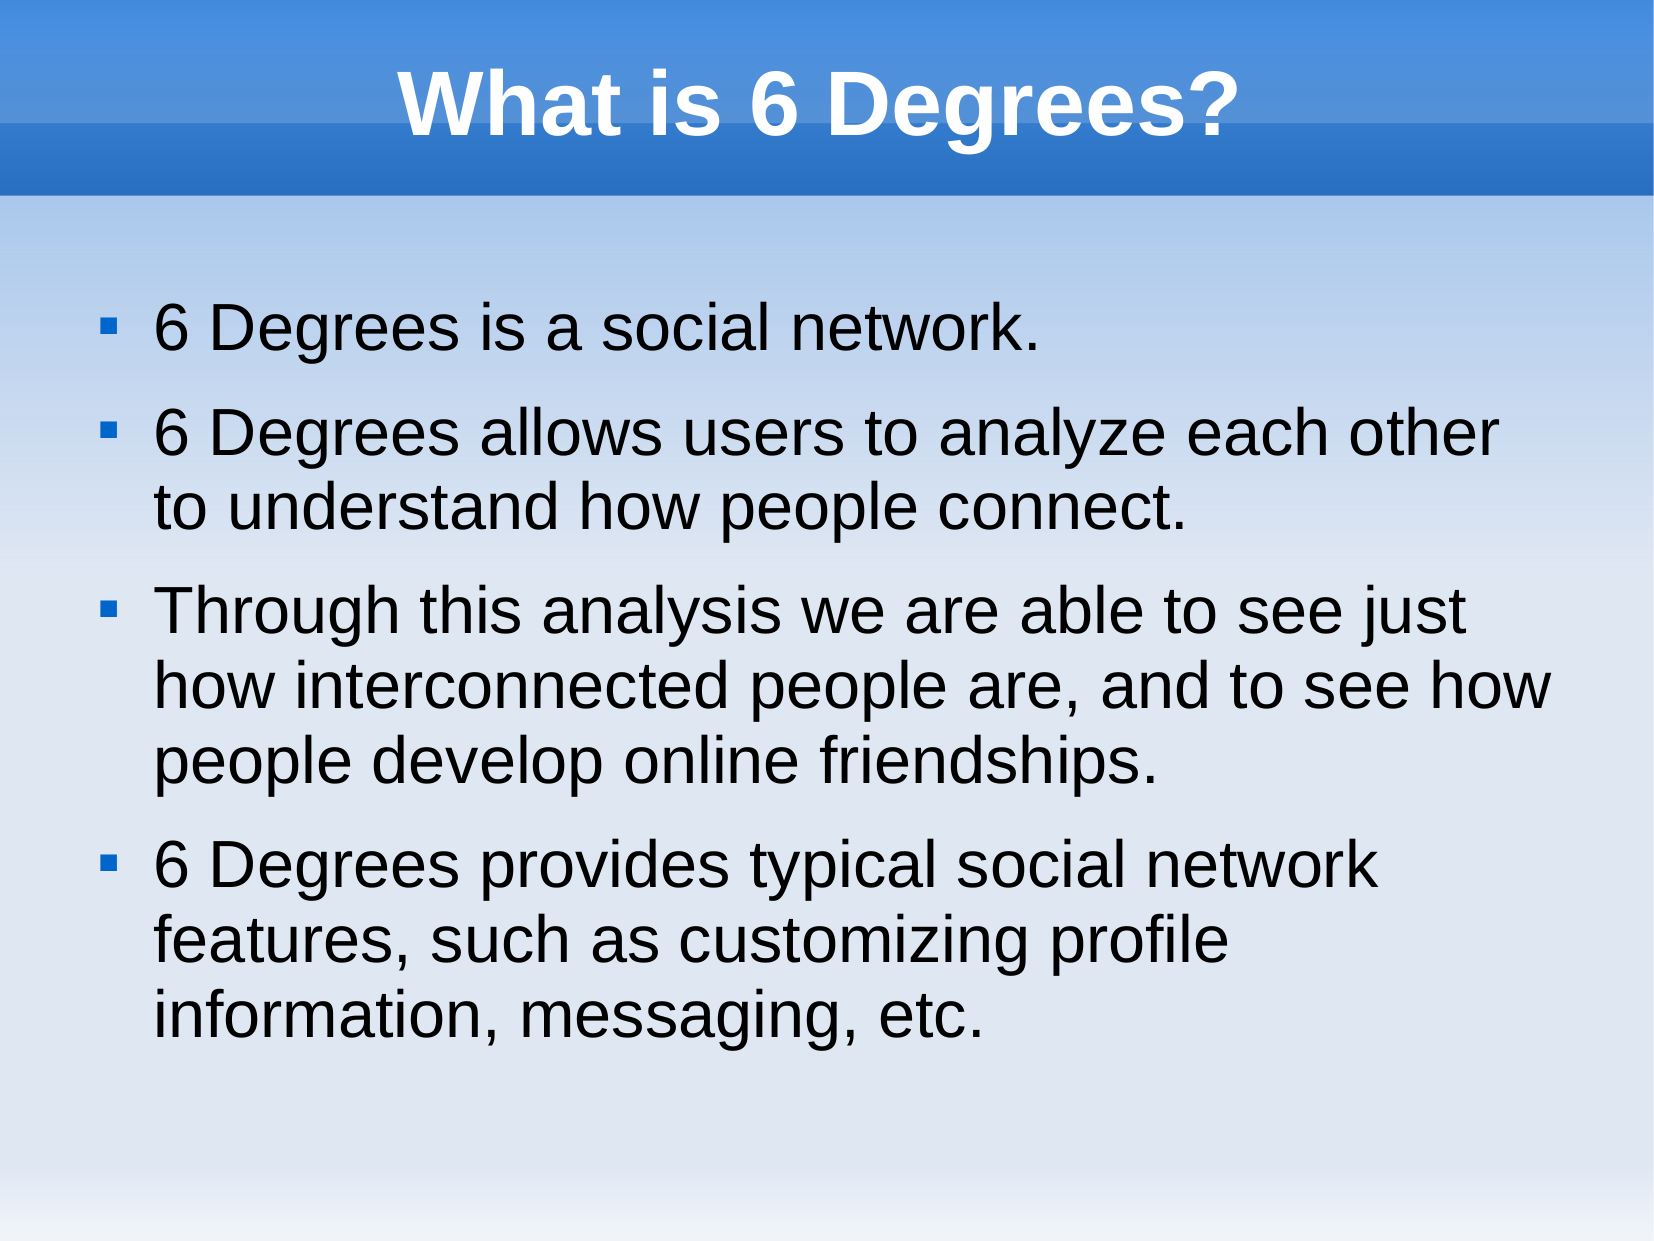

# What is 6 Degrees?
6 Degrees is a social network.
6 Degrees allows users to analyze each other to understand how people connect.
Through this analysis we are able to see just how interconnected people are, and to see how people develop online friendships.
6 Degrees provides typical social network features, such as customizing profile information, messaging, etc.